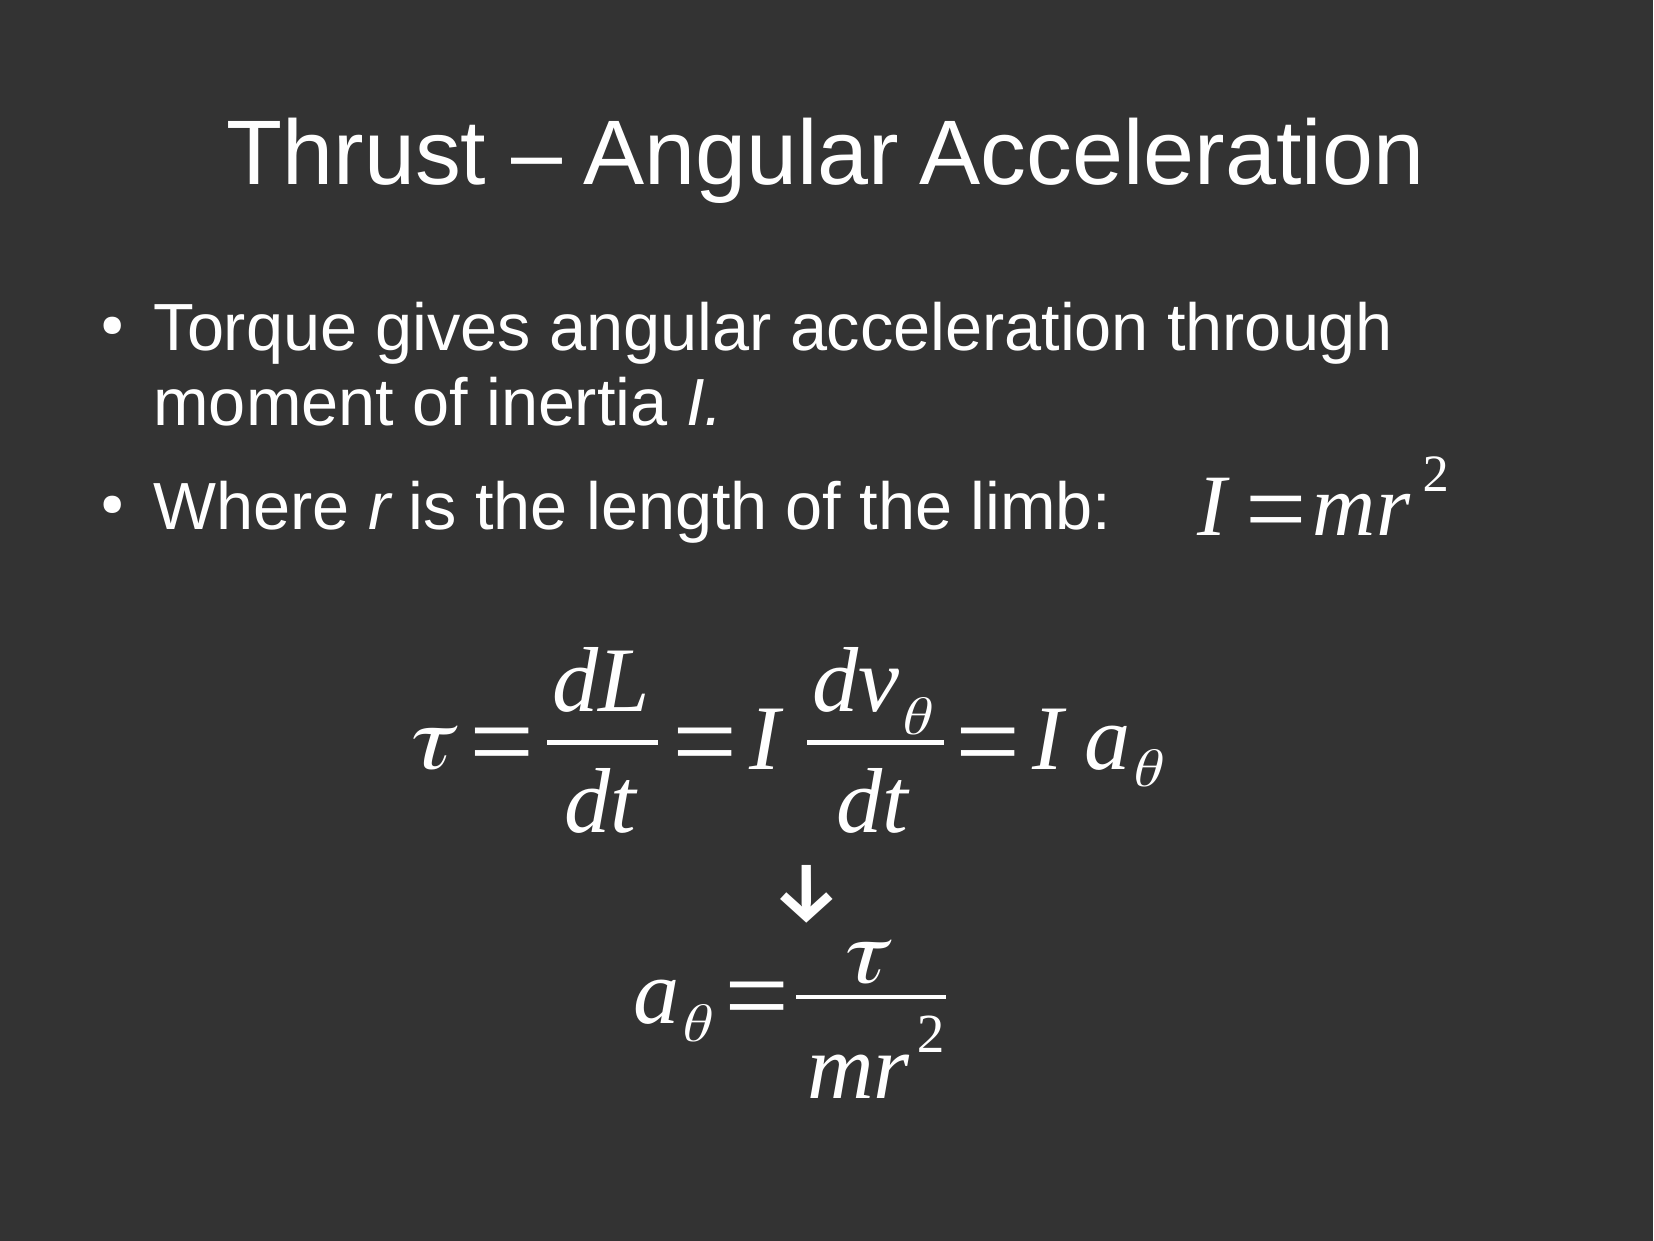

# Thrust – Angular Acceleration
Torque gives angular acceleration through moment of inertia I.
Where r is the length of the limb: